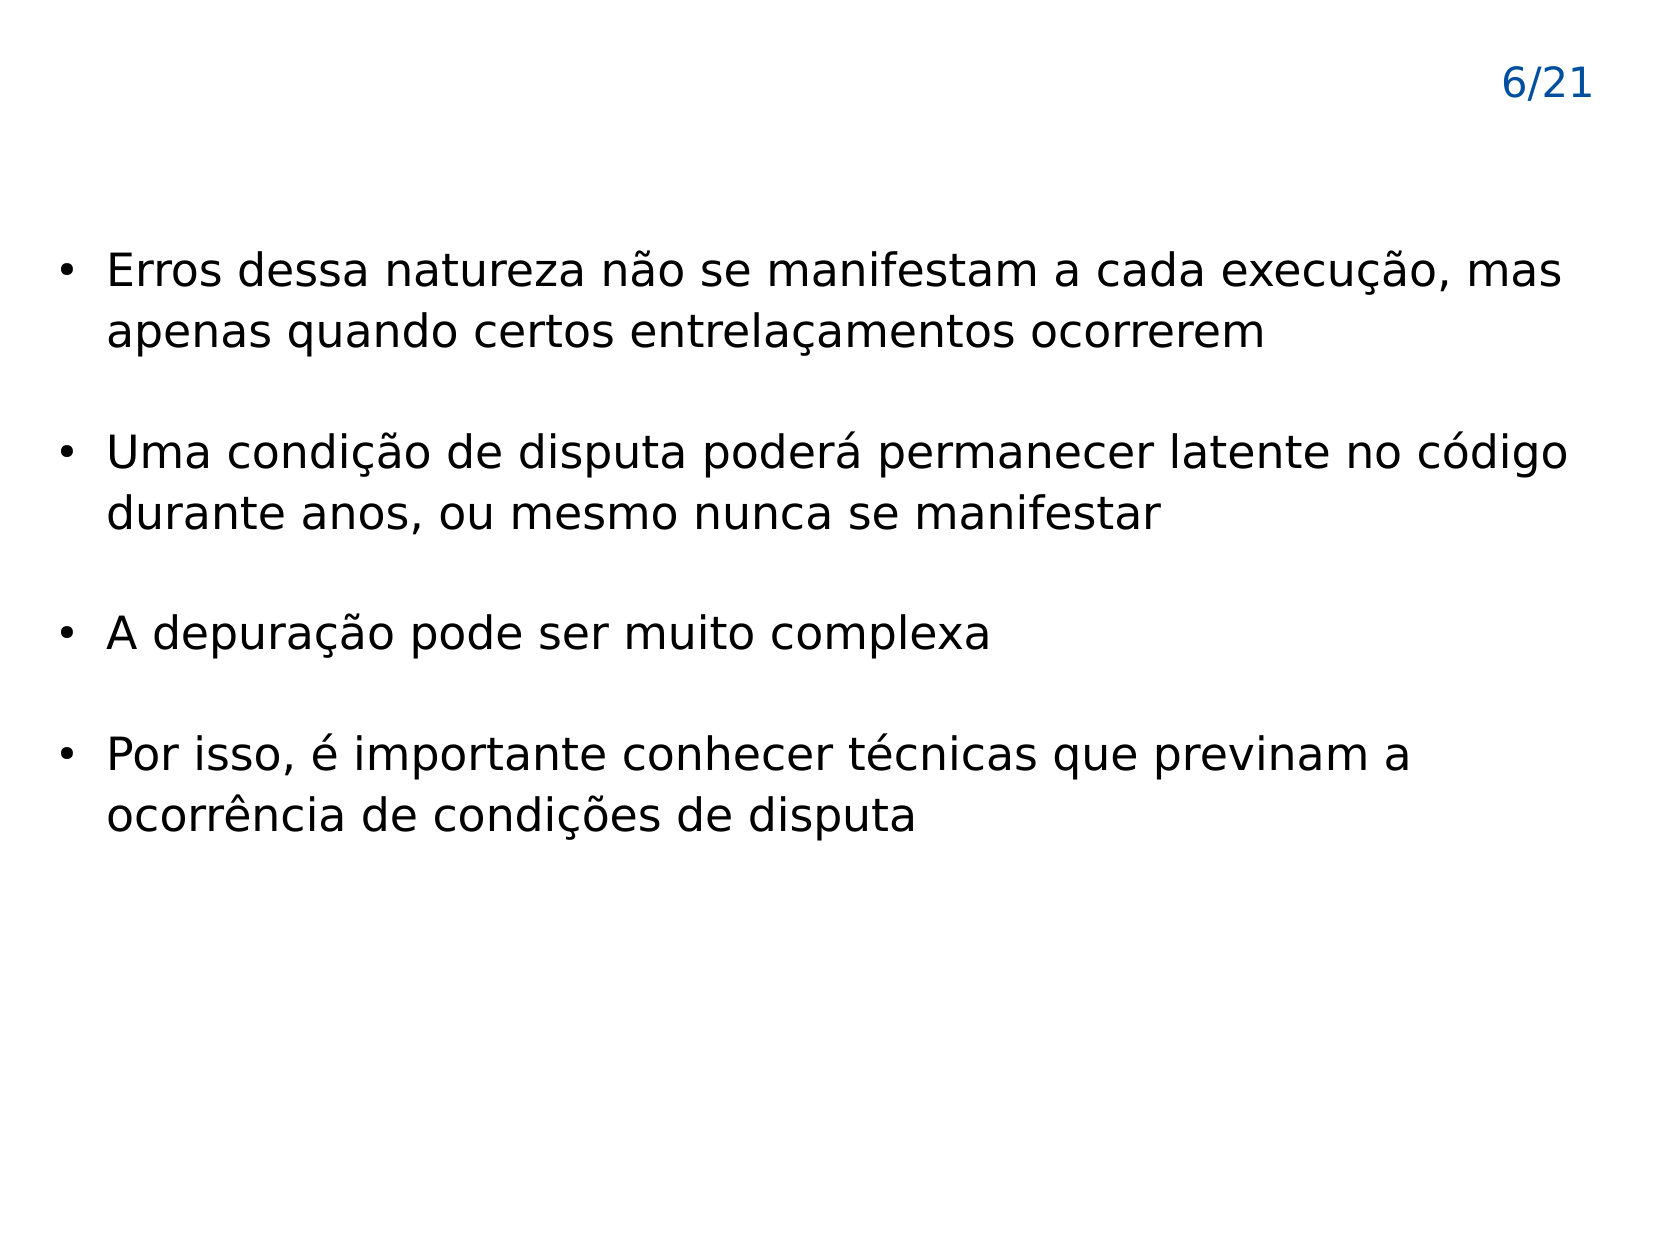

#
6
Erros dessa natureza não se manifestam a cada execução, mas apenas quando certos entrelaçamentos ocorrerem
Uma condição de disputa poderá permanecer latente no código durante anos, ou mesmo nunca se manifestar
A depuração pode ser muito complexa
Por isso, é importante conhecer técnicas que previnam a ocorrência de condições de disputa